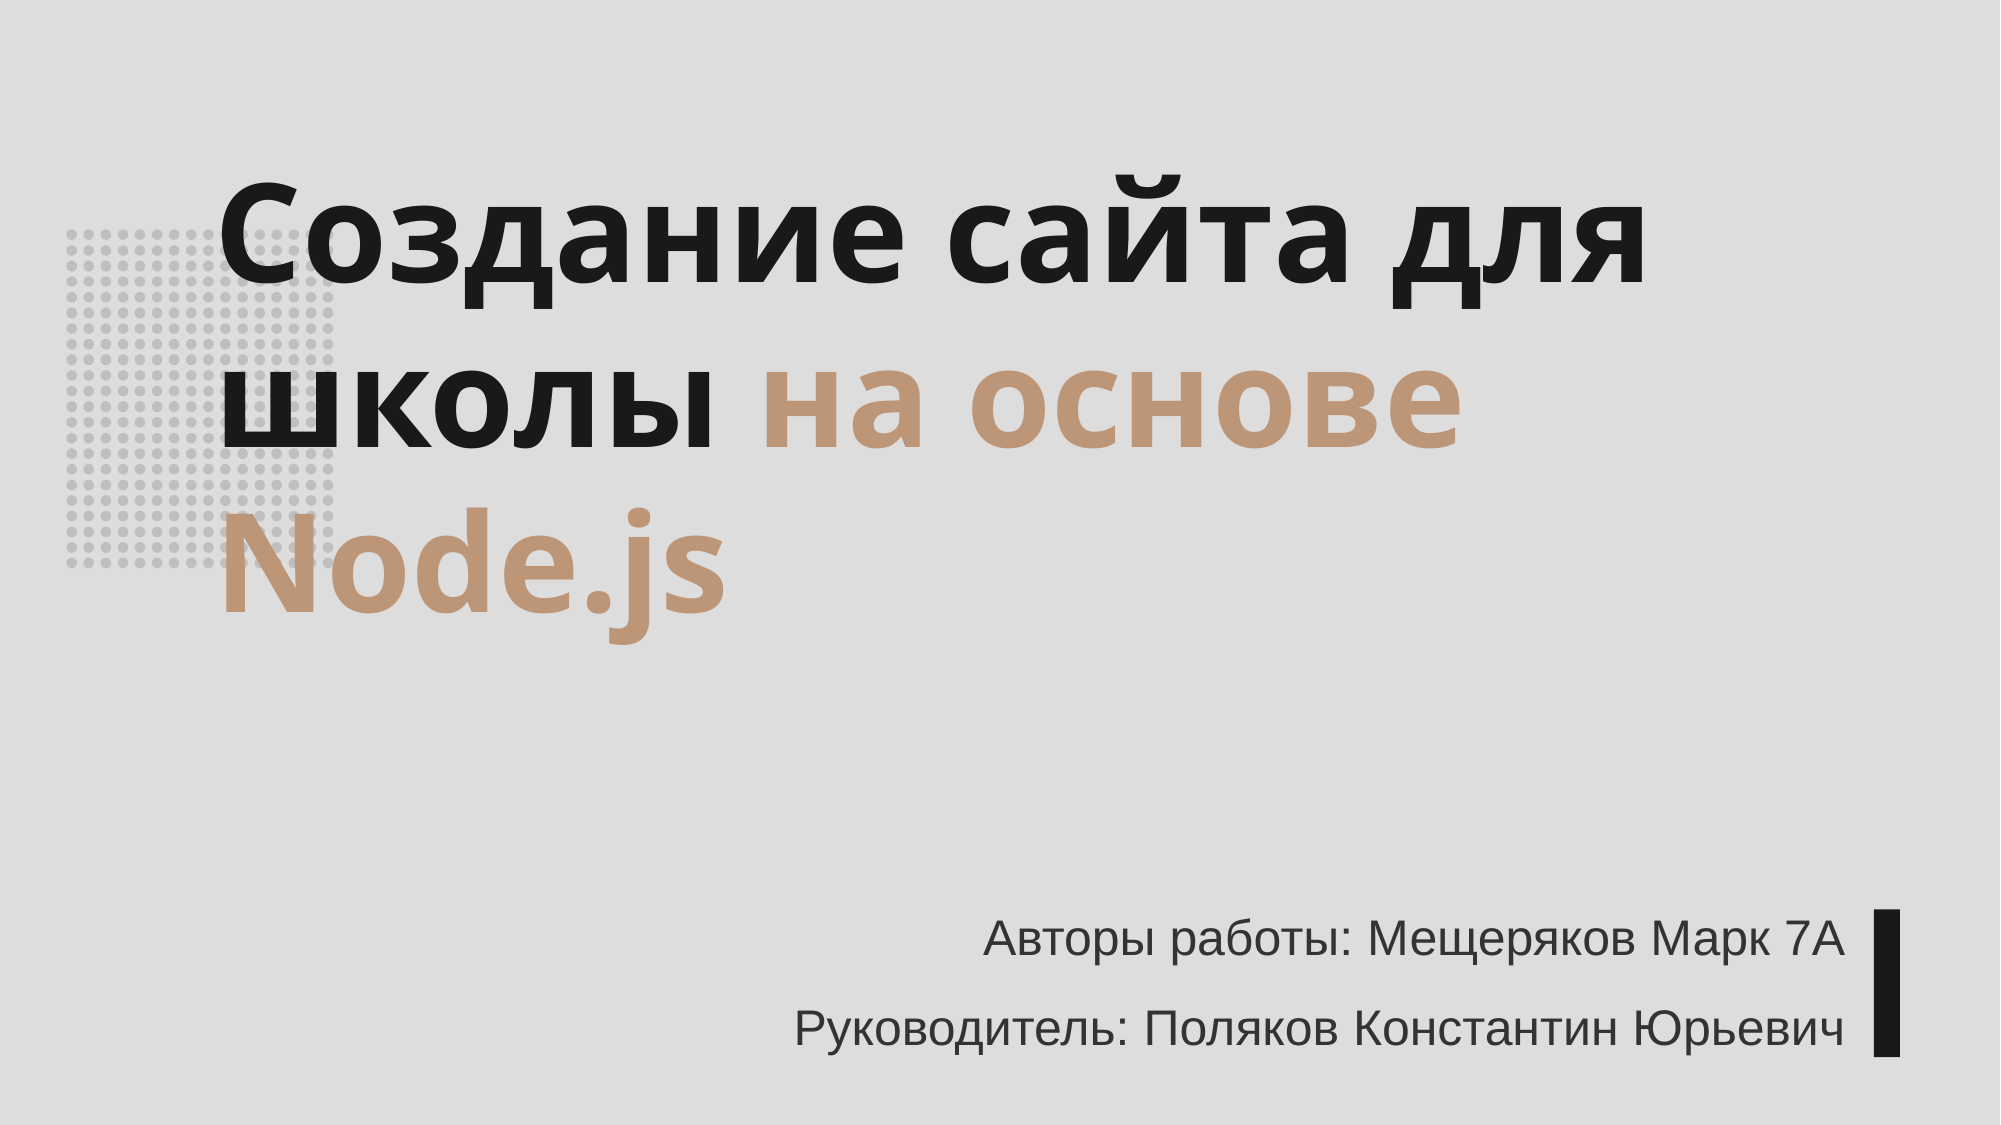

Создание сайта для школы на основе Node.js
Авторы работы: Мещеряков Марк 7А
Руководитель: Поляков Константин Юрьевич